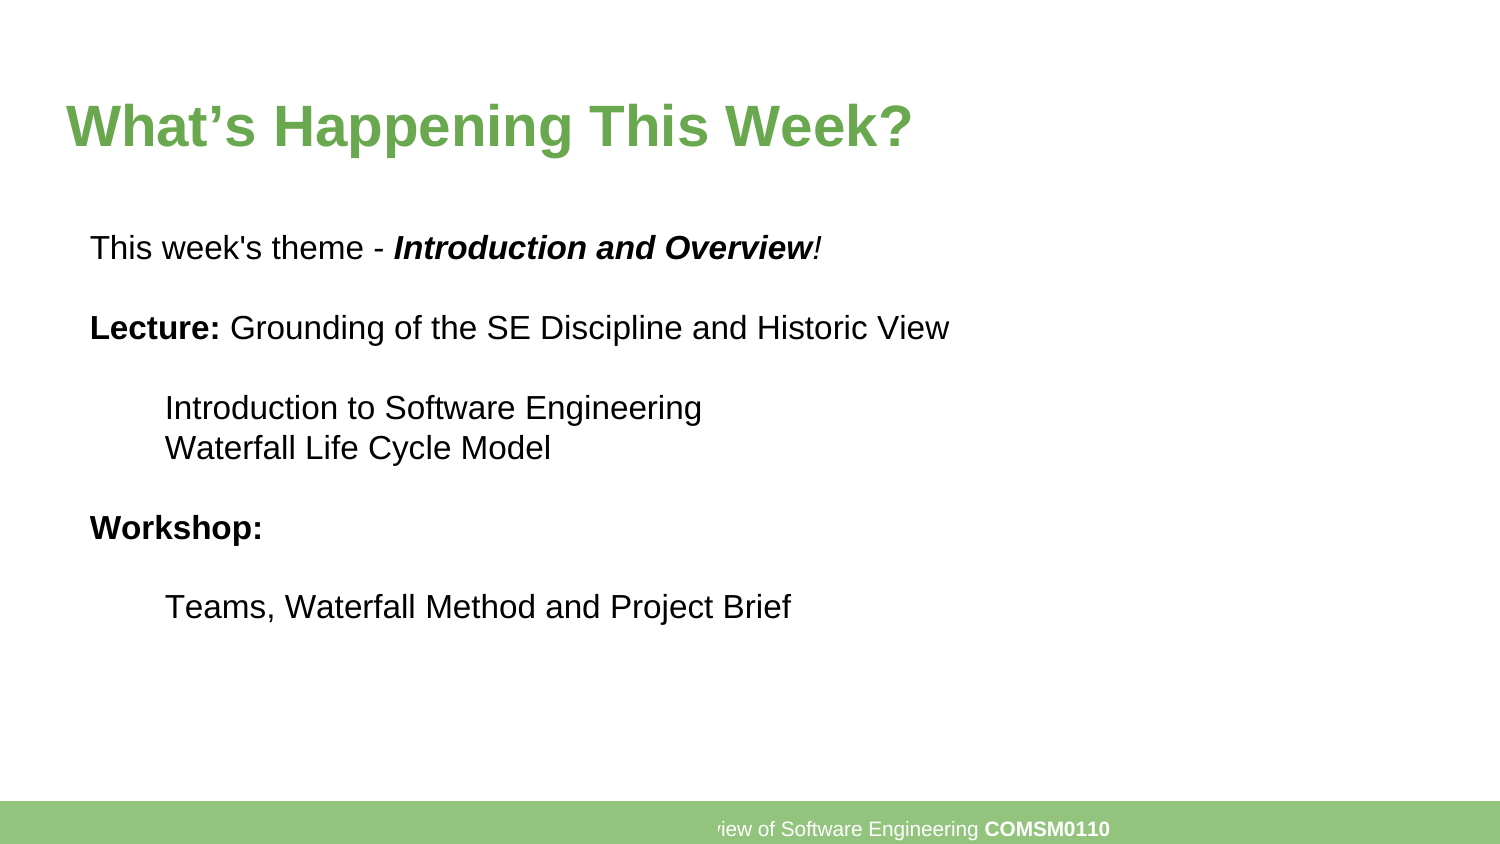

# What’s Happening This Week?
This week's theme - Introduction and Overview!
Lecture: Grounding of the SE Discipline and Historic View
	Introduction to Software Engineering
	Waterfall Life Cycle Model
Workshop:
	Teams, Waterfall Method and Project Brief